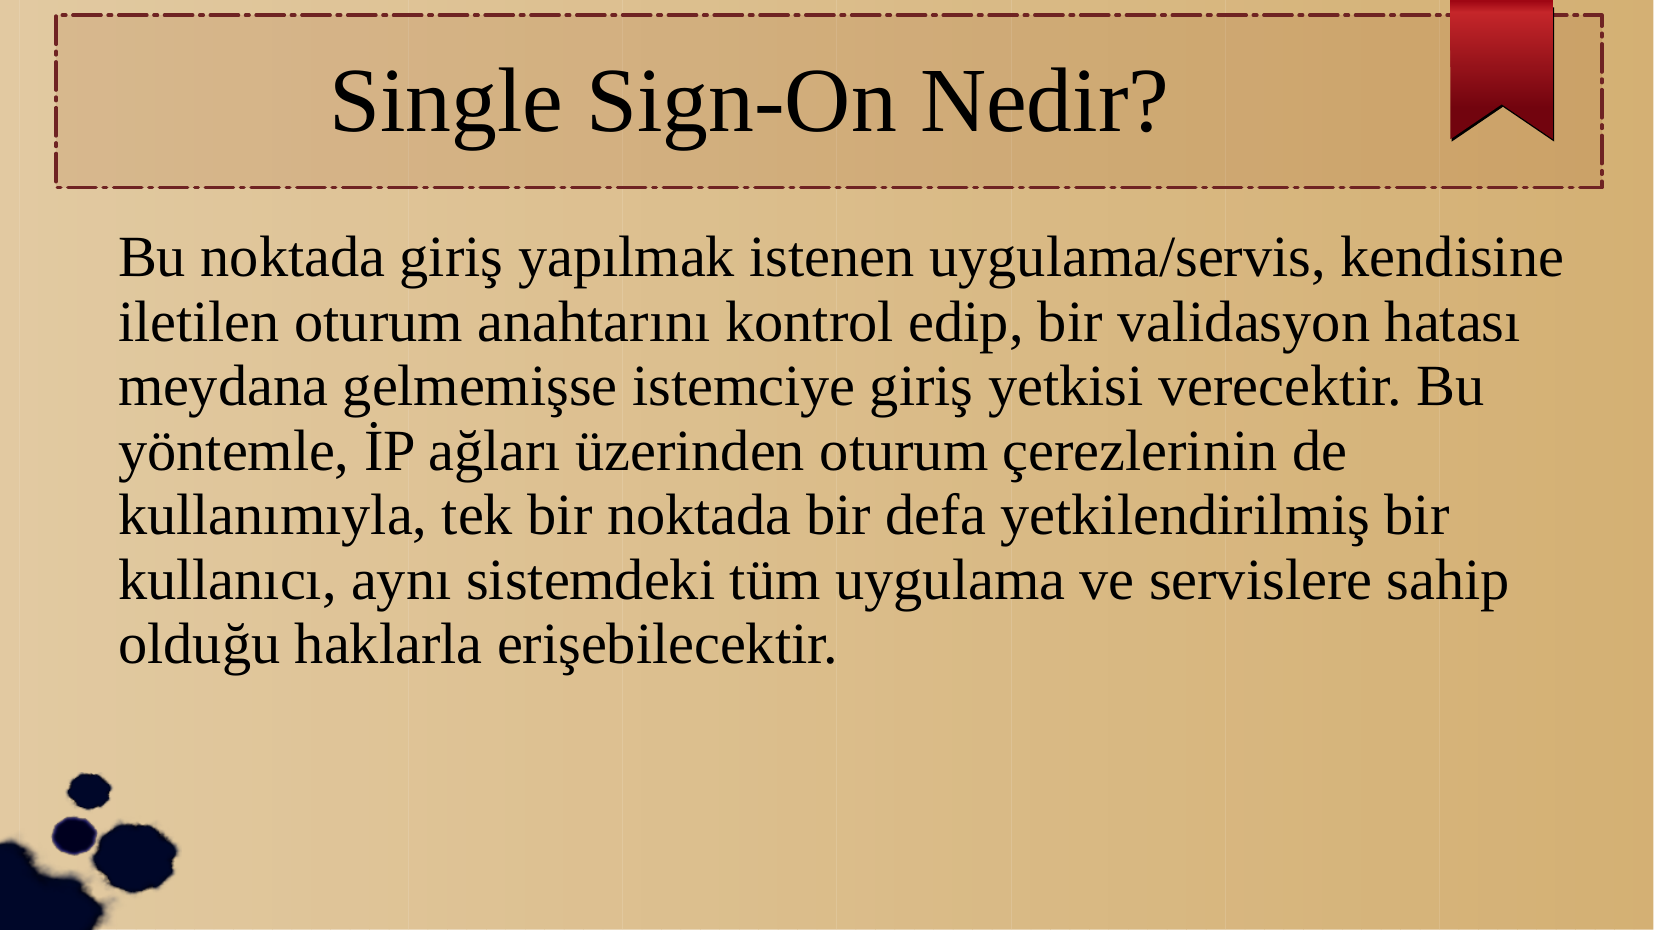

# Single Sign-On Nedir?
Bu noktada giriş yapılmak istenen uygulama/servis, kendisine iletilen oturum anahtarını kontrol edip, bir validasyon hatası meydana gelmemişse istemciye giriş yetkisi verecektir. Bu yöntemle, İP ağları üzerinden oturum çerezlerinin de kullanımıyla, tek bir noktada bir defa yetkilendirilmiş bir kullanıcı, aynı sistemdeki tüm uygulama ve servislere sahip olduğu haklarla erişebilecektir.